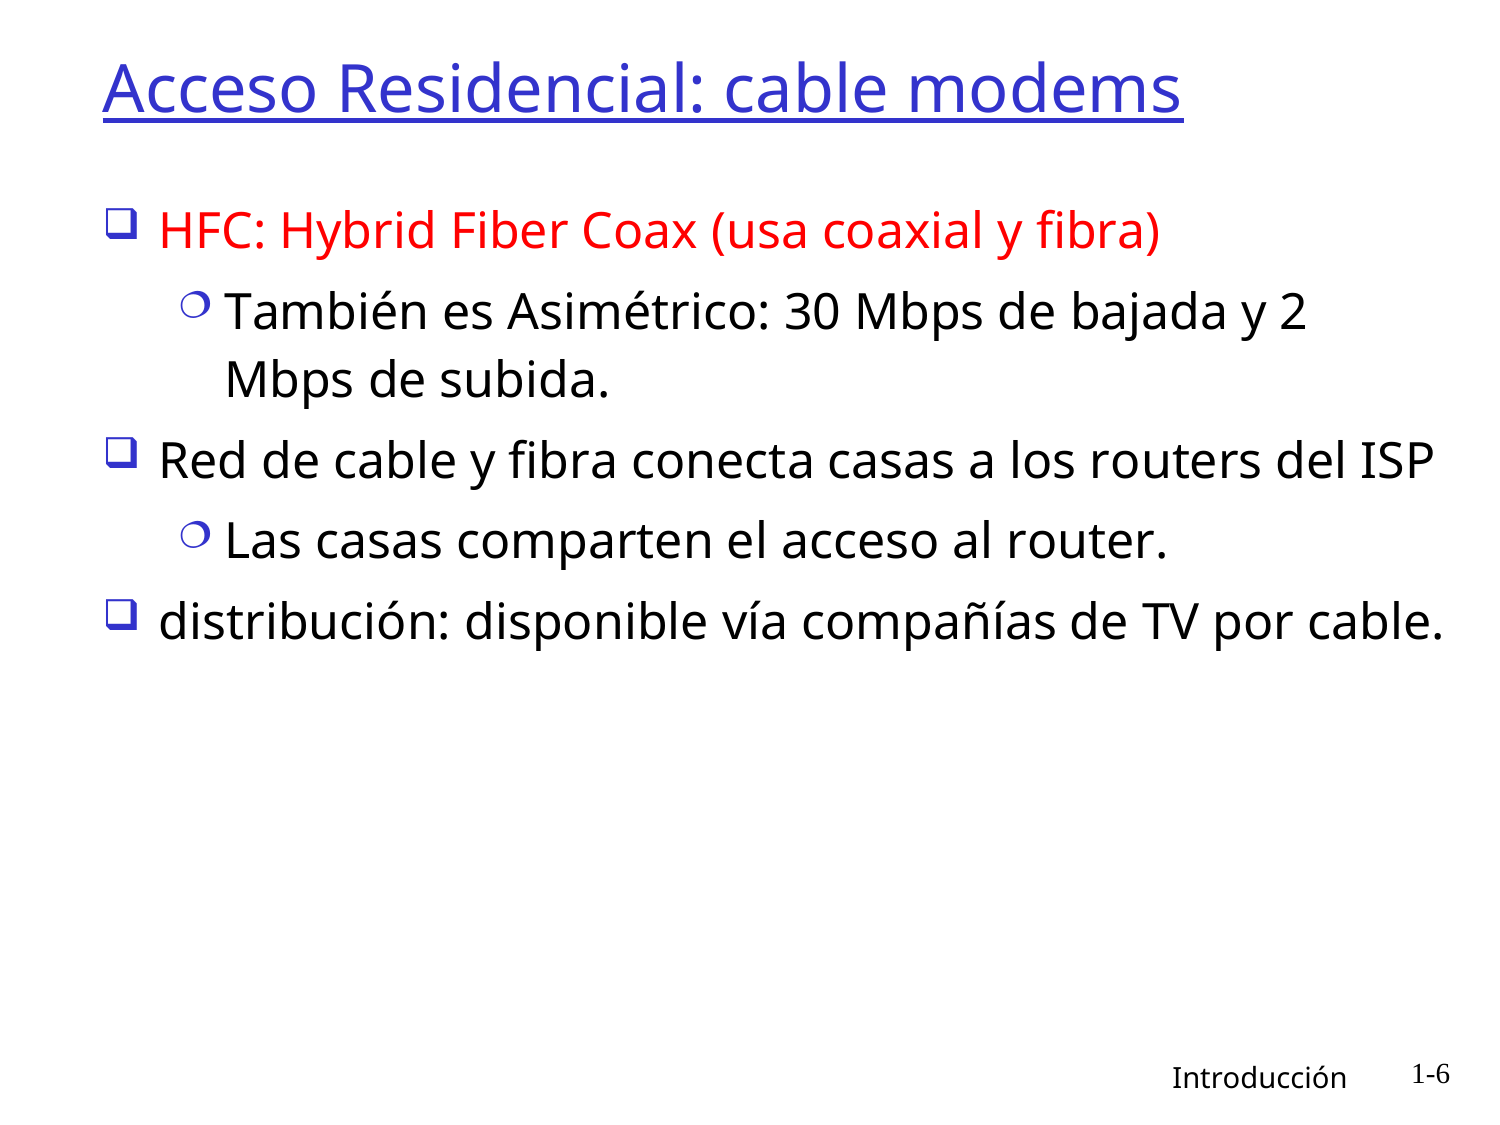

# Acceso Residencial: cable modems
HFC: Hybrid Fiber Coax (usa coaxial y fibra)
También es Asimétrico: 30 Mbps de bajada y 2 Mbps de subida.
Red de cable y fibra conecta casas a los routers del ISP
Las casas comparten el acceso al router.
distribución: disponible vía compañías de TV por cable.
ELO322
Introducción
6